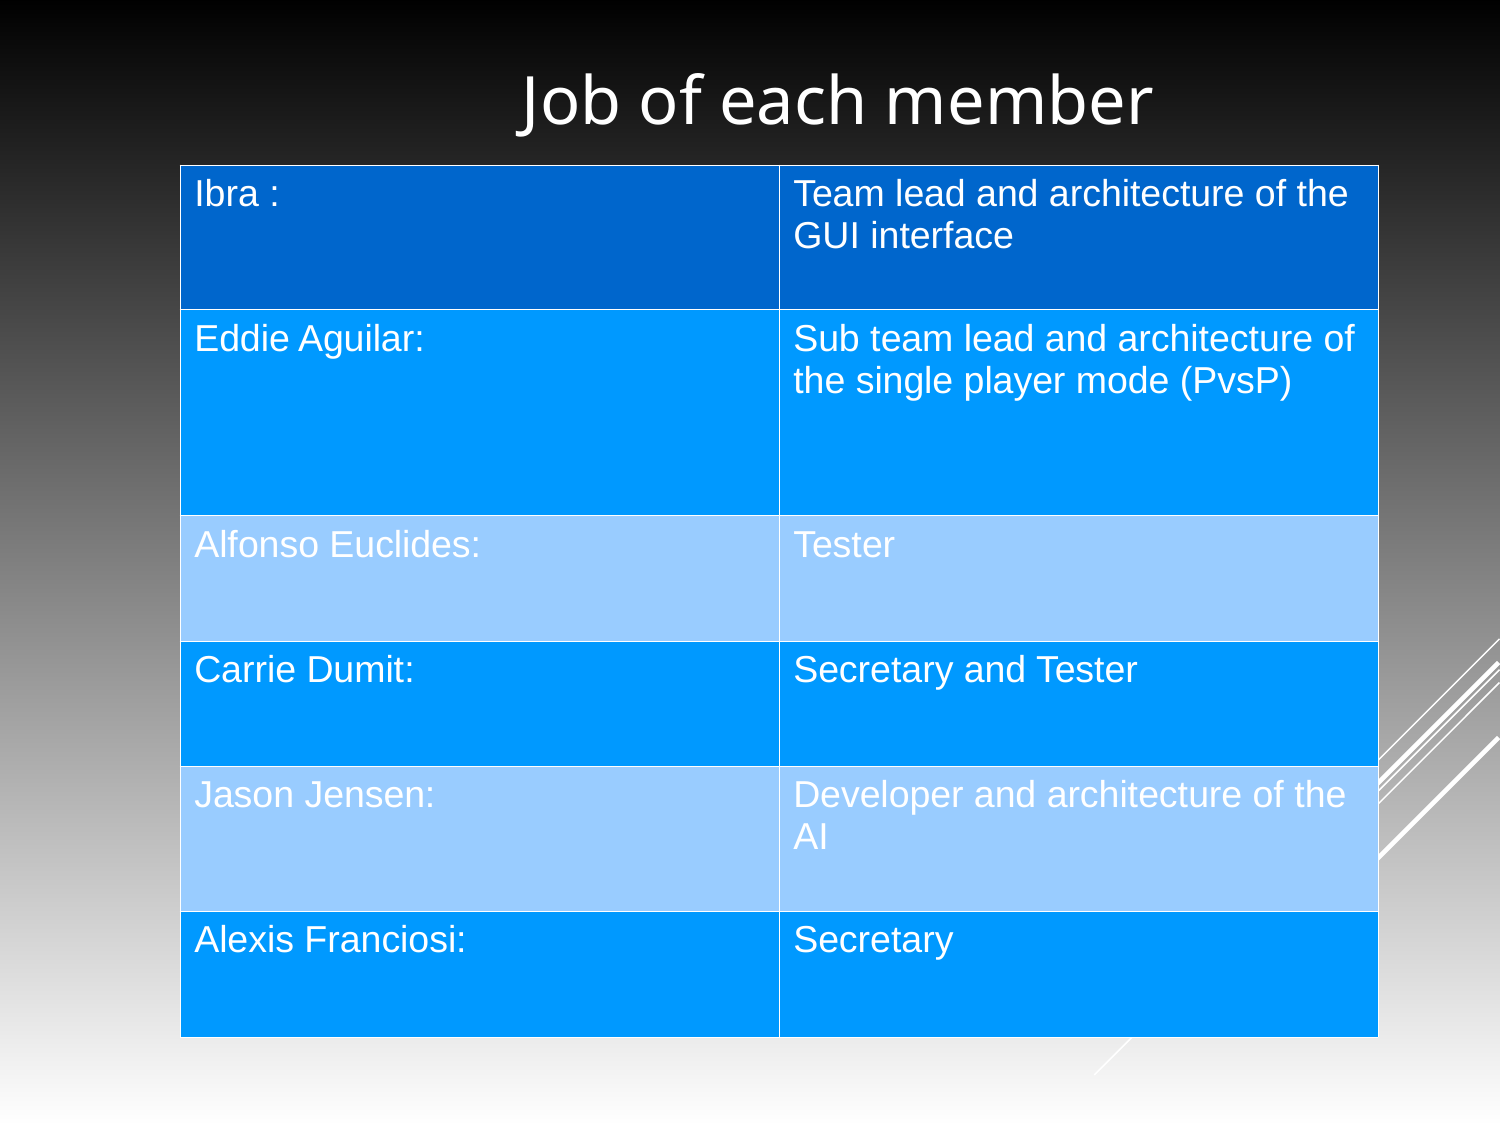

# Job of each member
| Ibra : | Team lead and architecture of the GUI interface |
| --- | --- |
| Eddie Aguilar: | Sub team lead and architecture of the single player mode (PvsP) |
| Alfonso Euclides: | Tester |
| Carrie Dumit: | Secretary and Tester |
| Jason Jensen: | Developer and architecture of the AI |
| Alexis Franciosi: | Secretary |